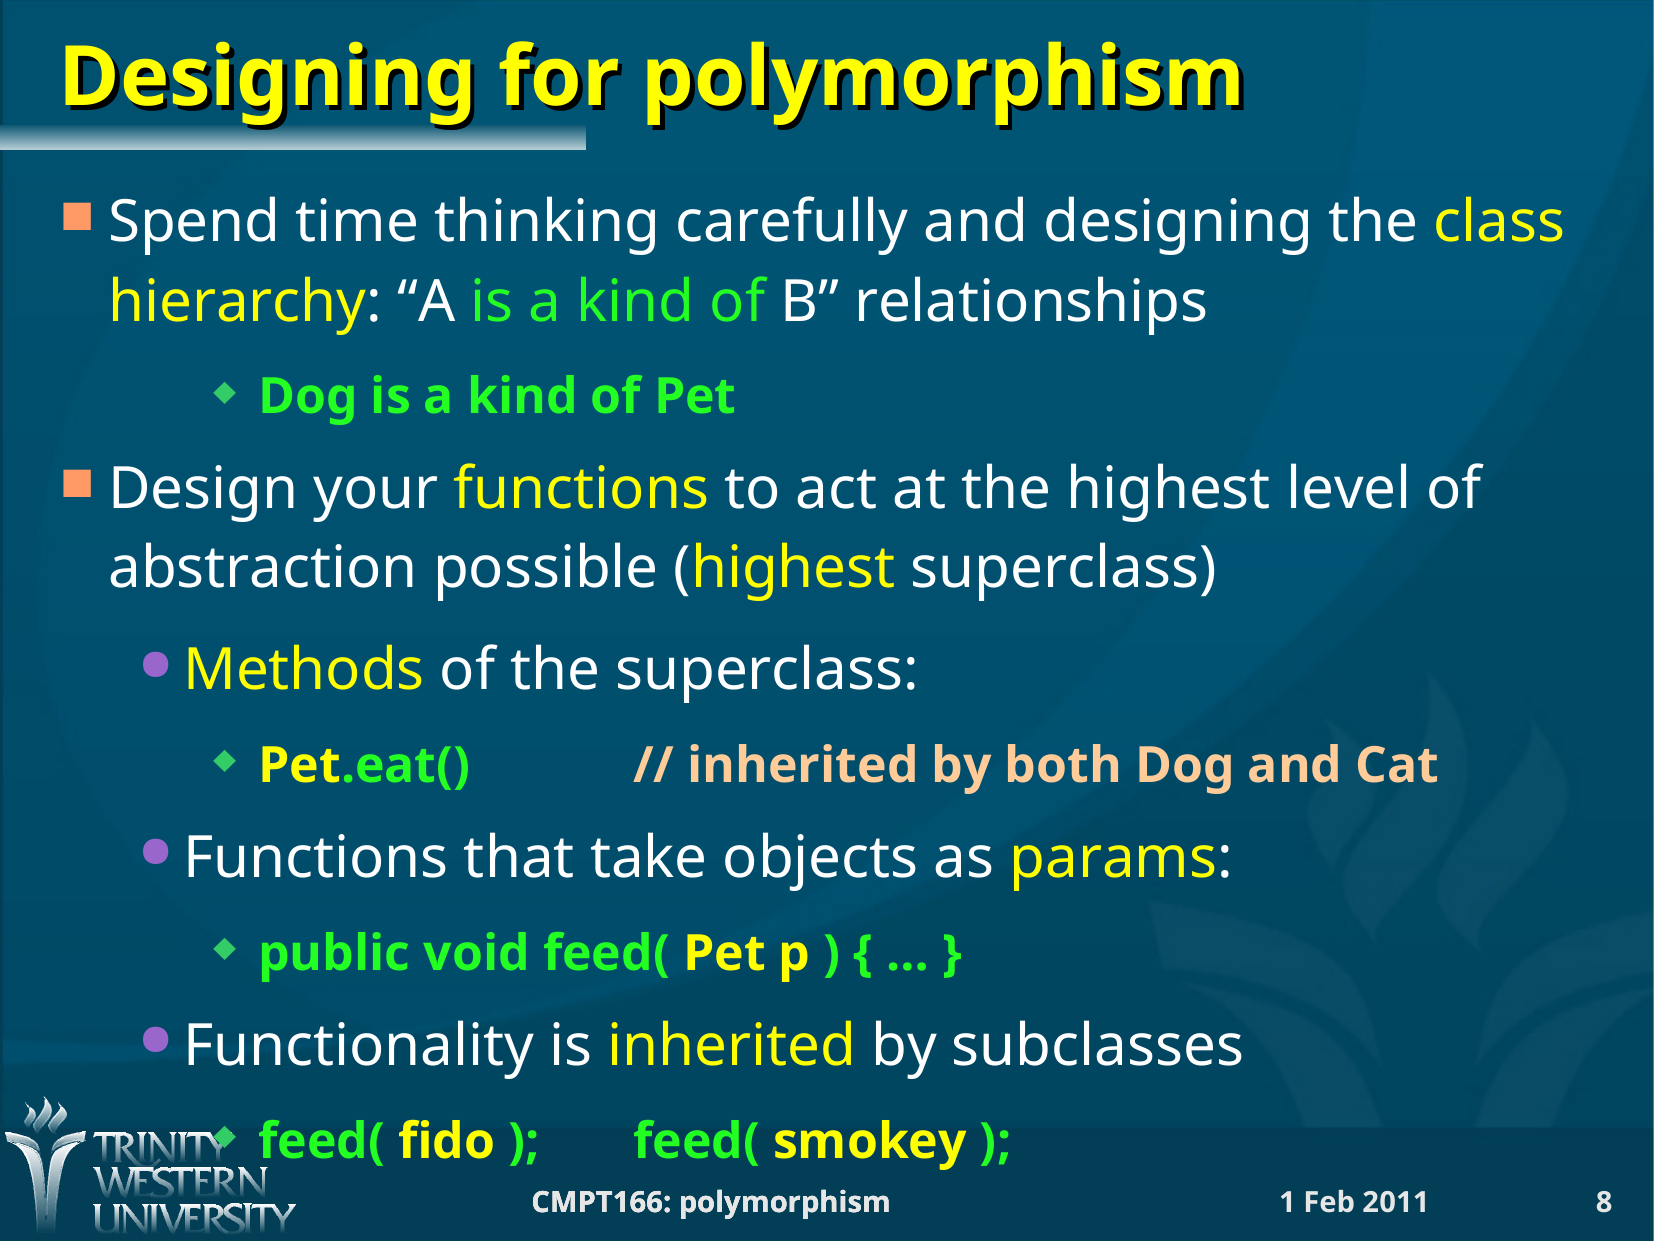

# Designing for polymorphism
Spend time thinking carefully and designing the class hierarchy: “A is a kind of B” relationships
Dog is a kind of Pet
Design your functions to act at the highest level of abstraction possible (highest superclass)
Methods of the superclass:
Pet.eat() 		// inherited by both Dog and Cat
Functions that take objects as params:
public void feed( Pet p ) { … }
Functionality is inherited by subclasses
feed( fido );		feed( smokey );
CMPT166: polymorphism
1 Feb 2011
8